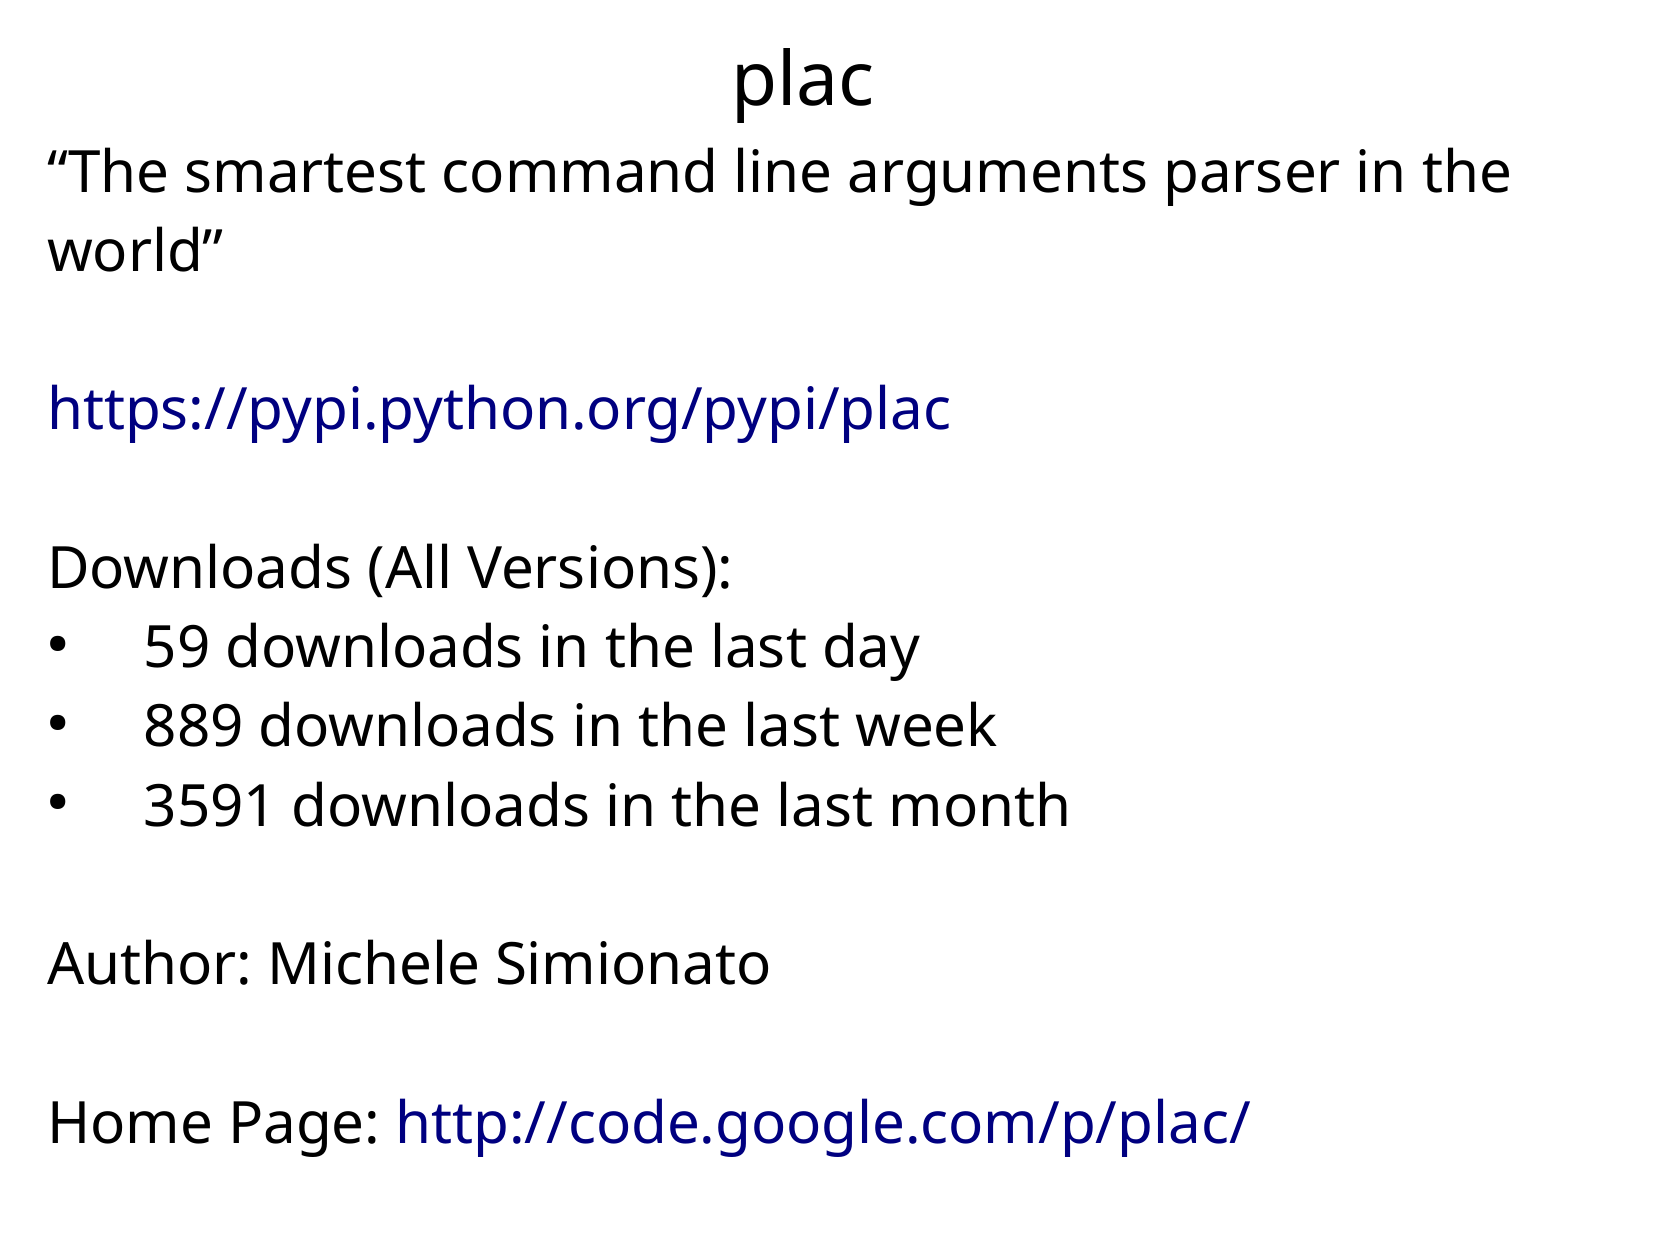

# plac
“The smartest command line arguments parser in the world”
https://pypi.python.org/pypi/plac
Downloads (All Versions):
 59 downloads in the last day
 889 downloads in the last week
 3591 downloads in the last month
Author: Michele Simionato
Home Page: http://code.google.com/p/plac/
Documentation:
http://plac.googlecode.com/hg/doc/plac.html
http://plac.googlecode.com/hg/doc/plac.pdf